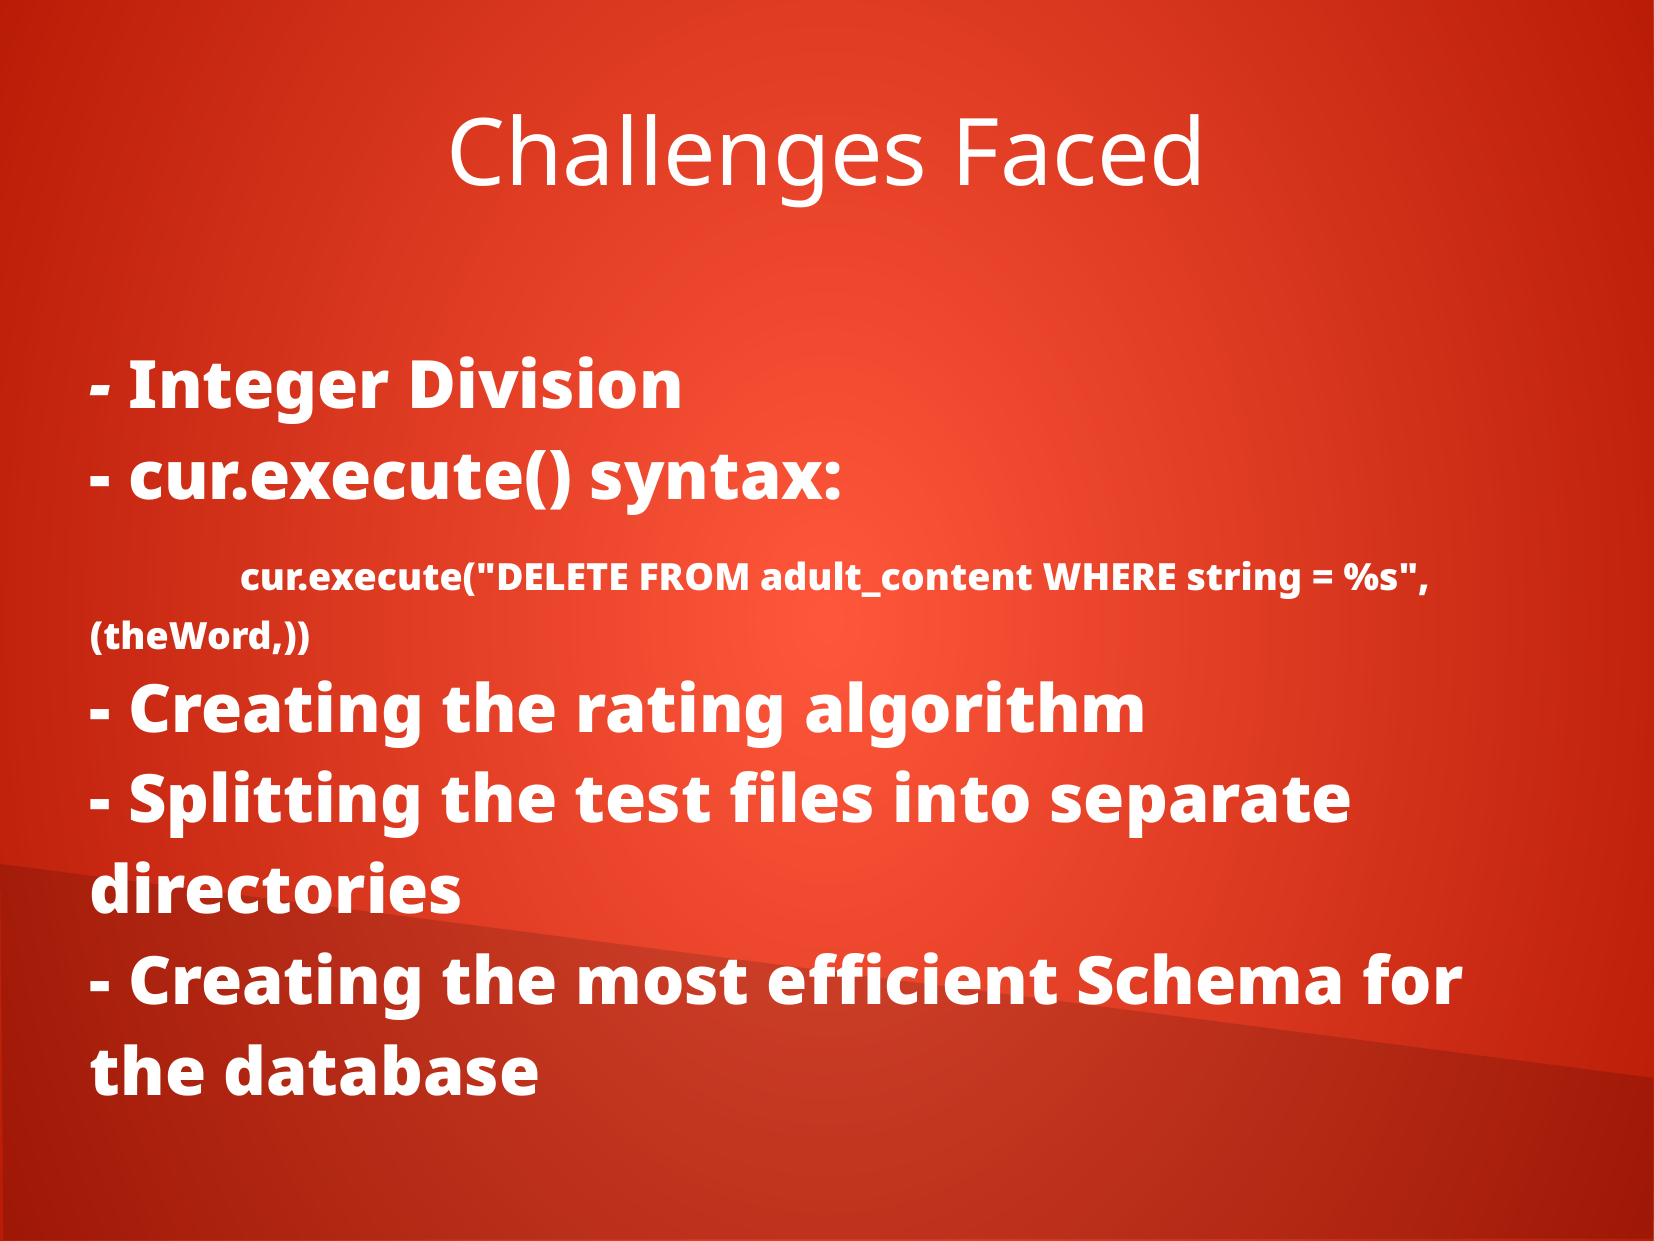

# Challenges Faced
- Integer Division
- cur.execute() syntax:
		cur.execute("DELETE FROM adult_content WHERE string = %s", (theWord,))
- Creating the rating algorithm
- Splitting the test files into separate directories
- Creating the most efficient Schema for the database